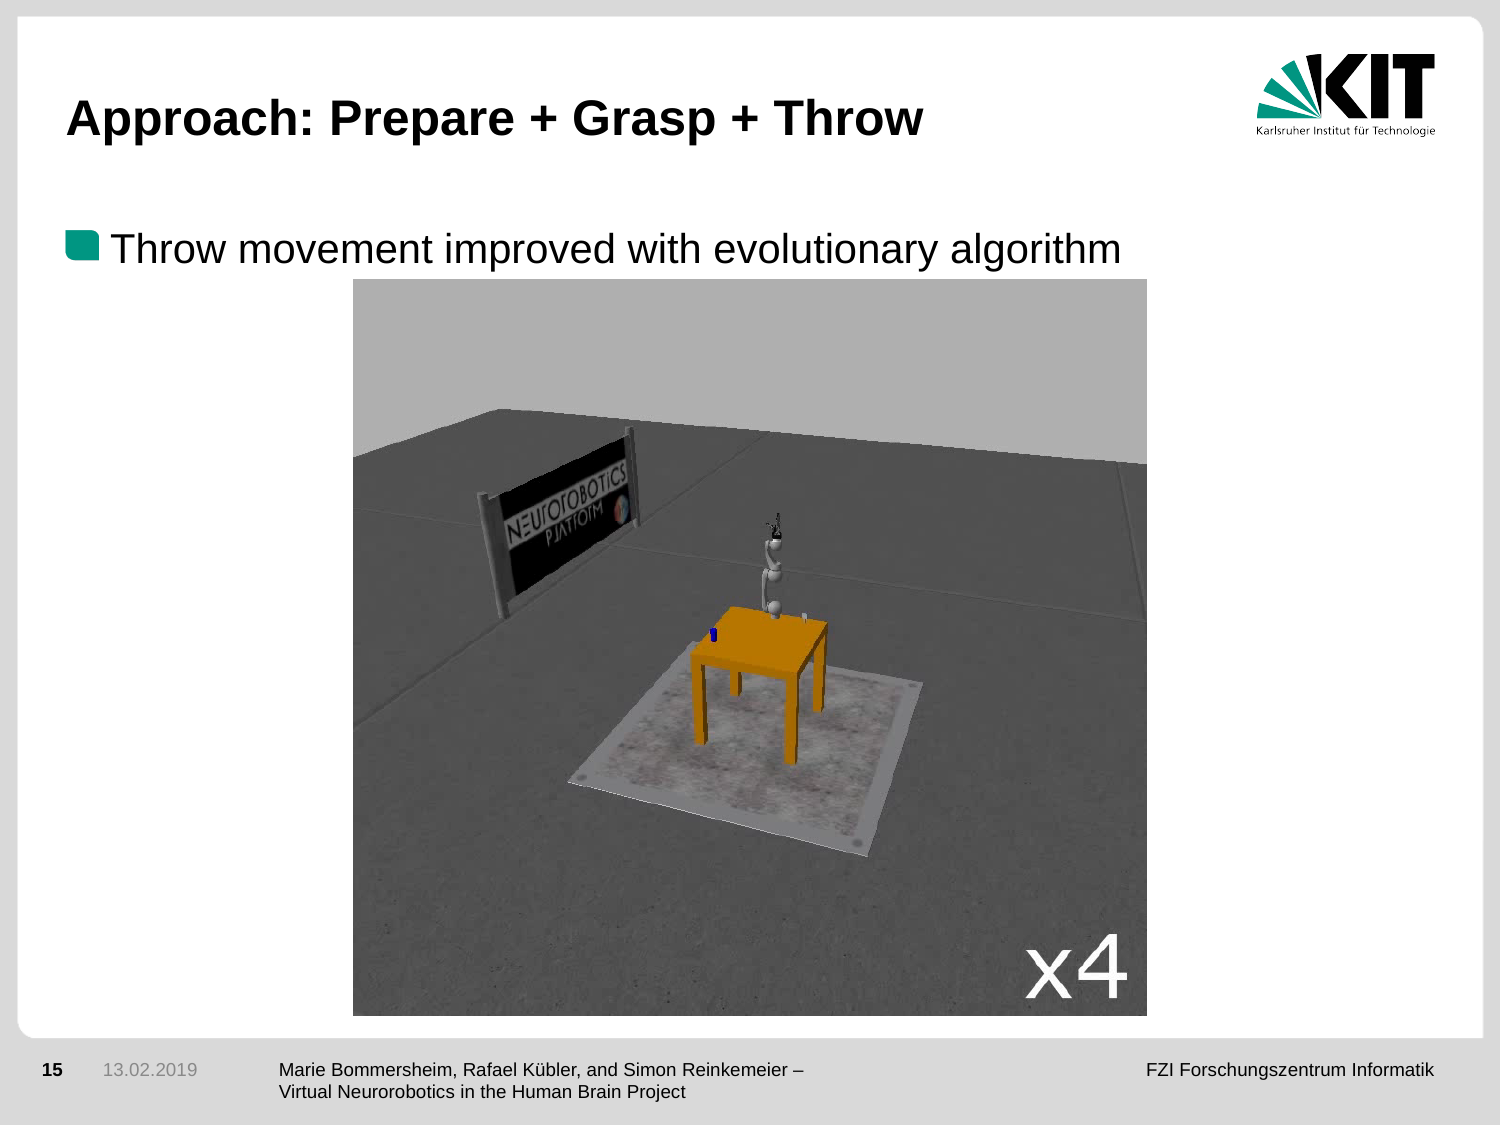

Approach: Prepare + Grasp + Throw
# Throw movement improved with evolutionary algorithm
13.02.2019